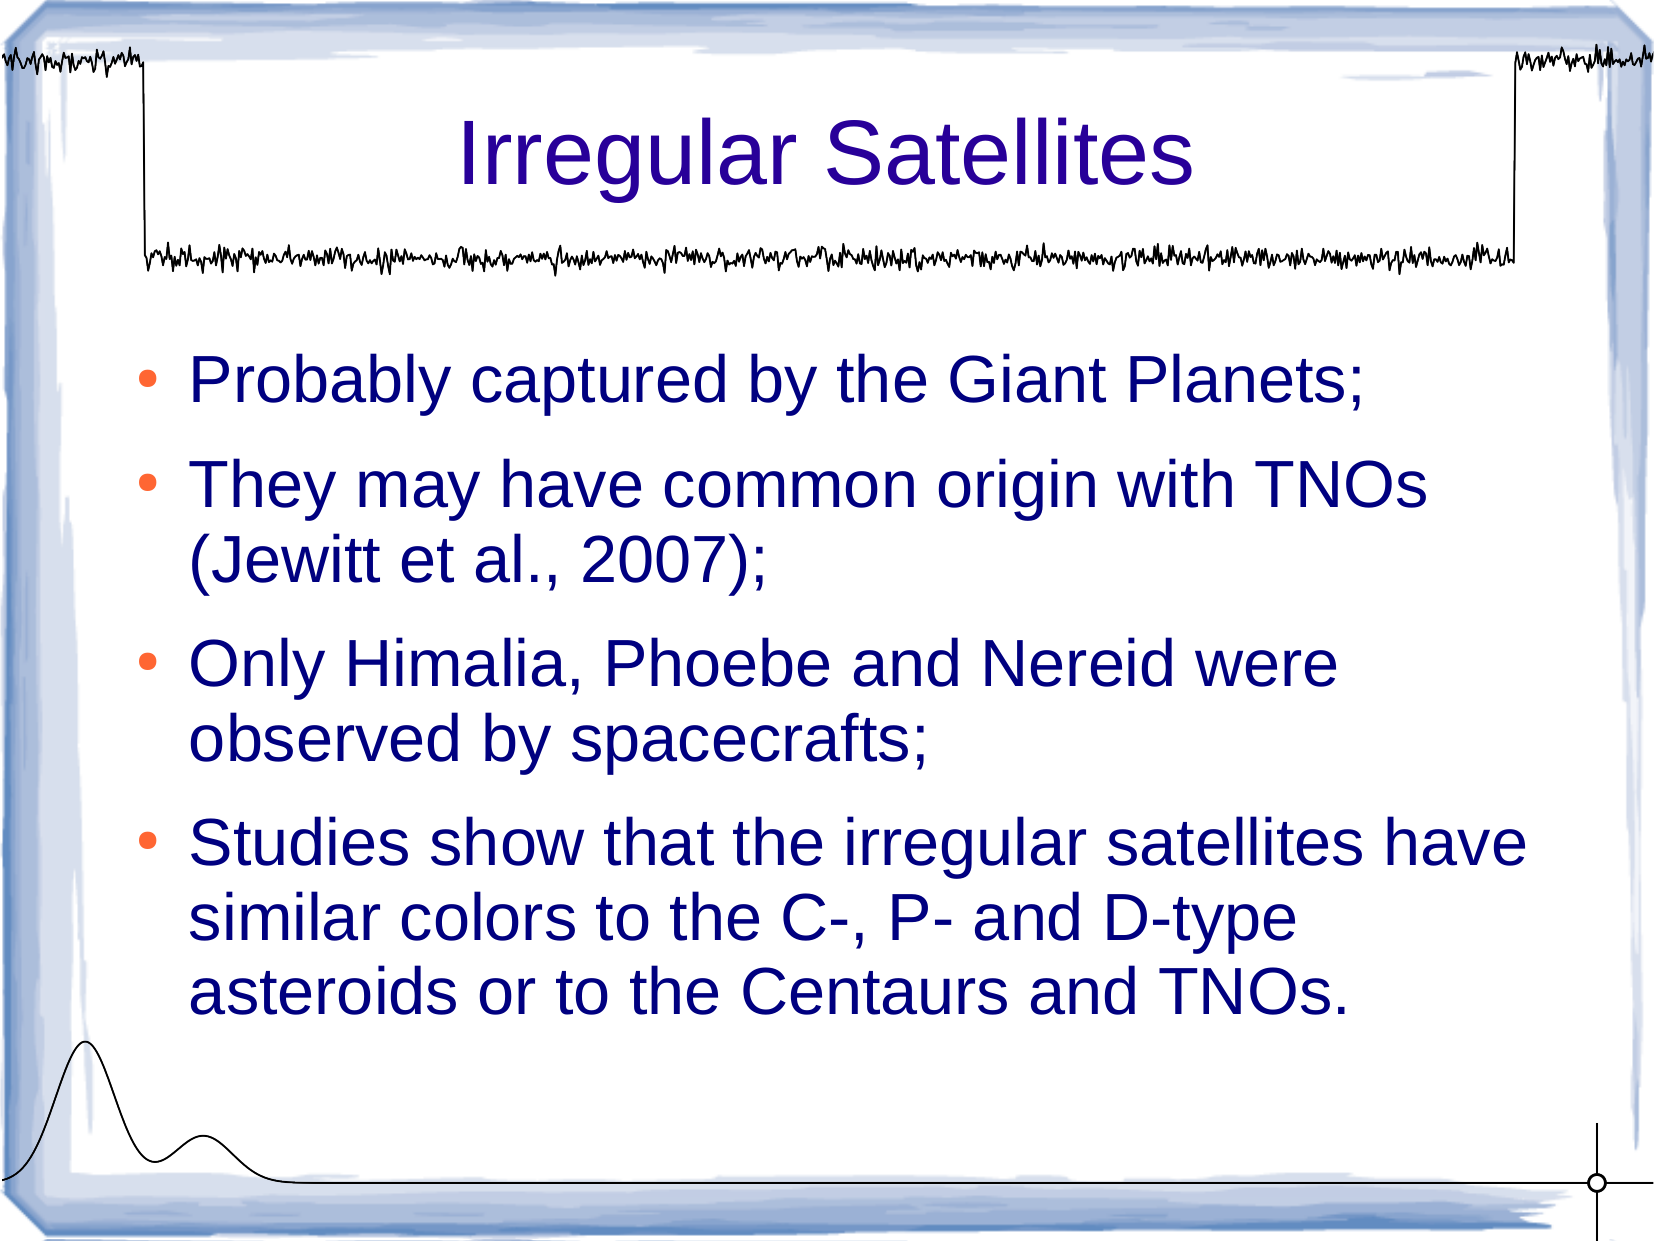

# Irregular Satellites
Probably captured by the Giant Planets;
They may have common origin with TNOs (Jewitt et al., 2007);
Only Himalia, Phoebe and Nereid were observed by spacecrafts;
Studies show that the irregular satellites have similar colors to the C-, P- and D-type asteroids or to the Centaurs and TNOs.